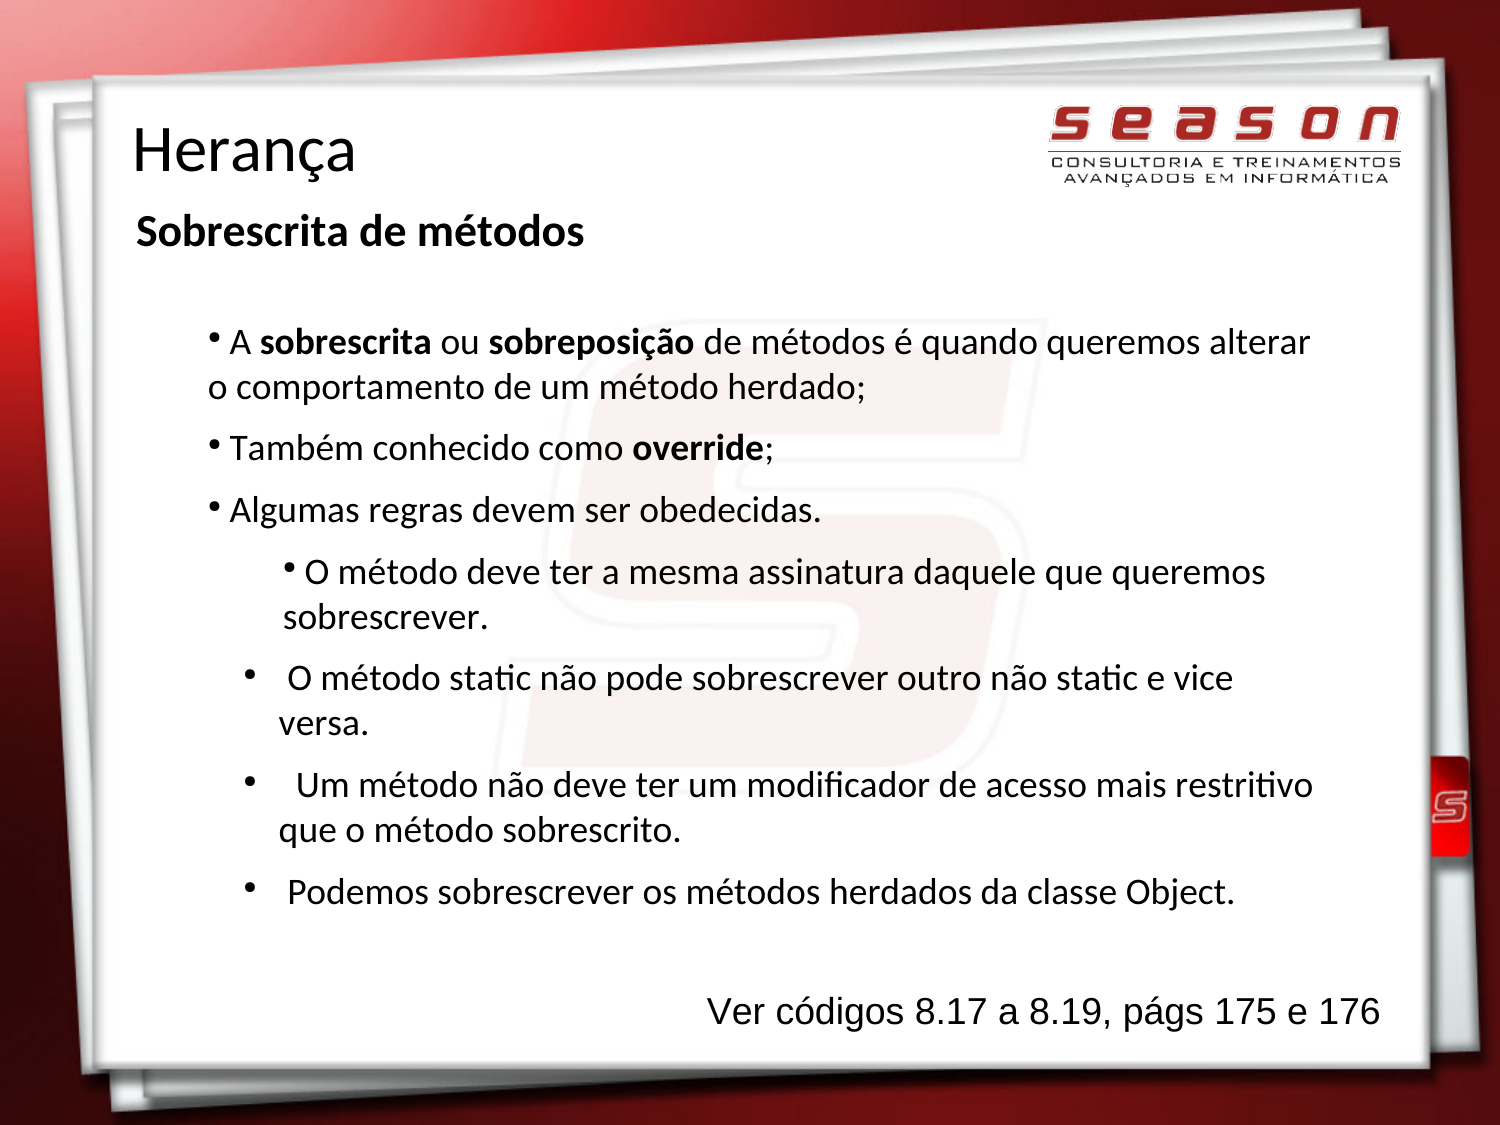

# Herança
Sobrescrita de métodos
 A sobrescrita ou sobreposição de métodos é quando queremos alterar o comportamento de um método herdado;
 Também conhecido como override;
 Algumas regras devem ser obedecidas.
 O método deve ter a mesma assinatura daquele que queremos sobrescrever.
 O método static não pode sobrescrever outro não static e vice versa.
 Um método não deve ter um modificador de acesso mais restritivo que o método sobrescrito.
 Podemos sobrescrever os métodos herdados da classe Object.
Ver códigos 8.17 a 8.19, págs 175 e 176